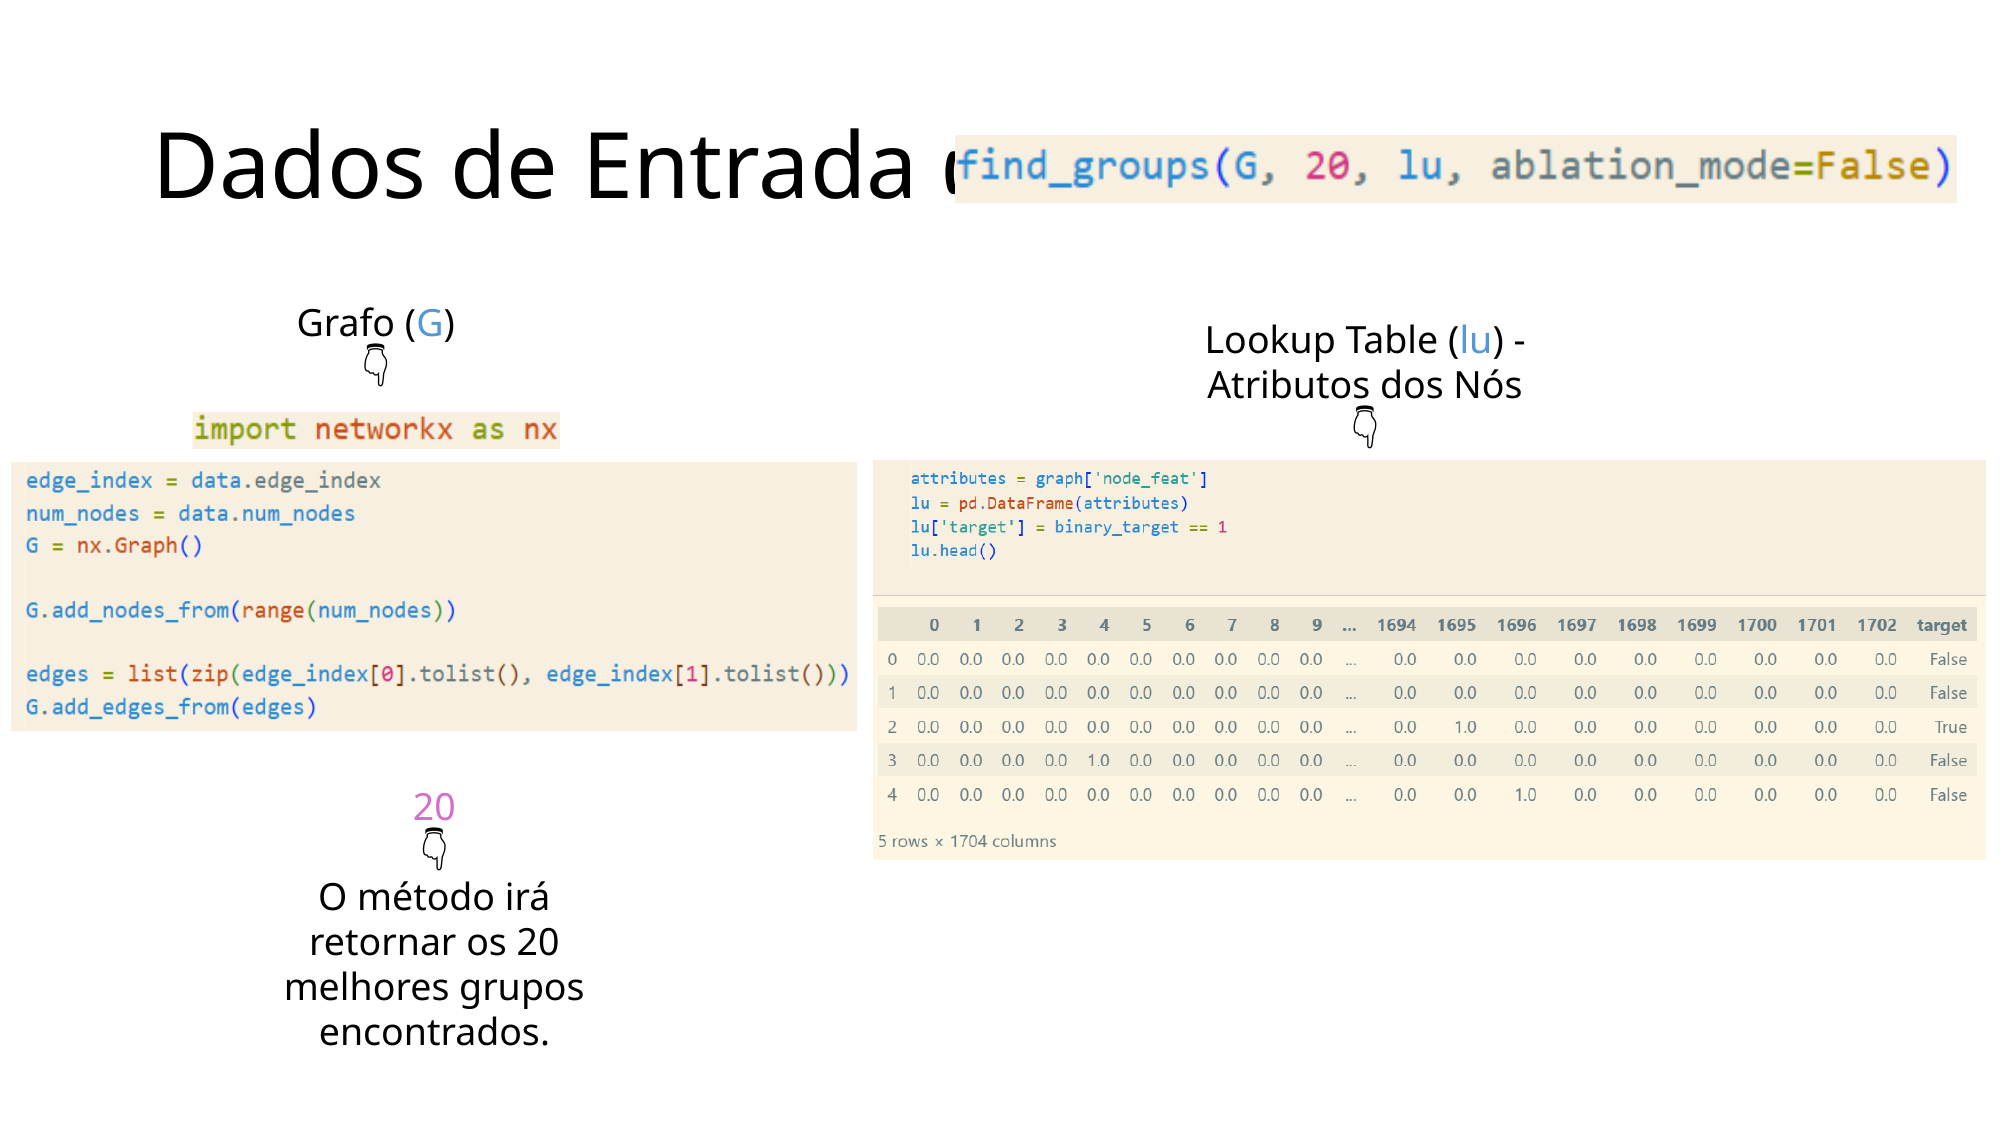

# Dados de Entrada 👉
Grafo (G)
👇
Lookup Table (lu) - Atributos dos Nós
👇
20
👇
O método irá retornar os 20 melhores grupos encontrados.